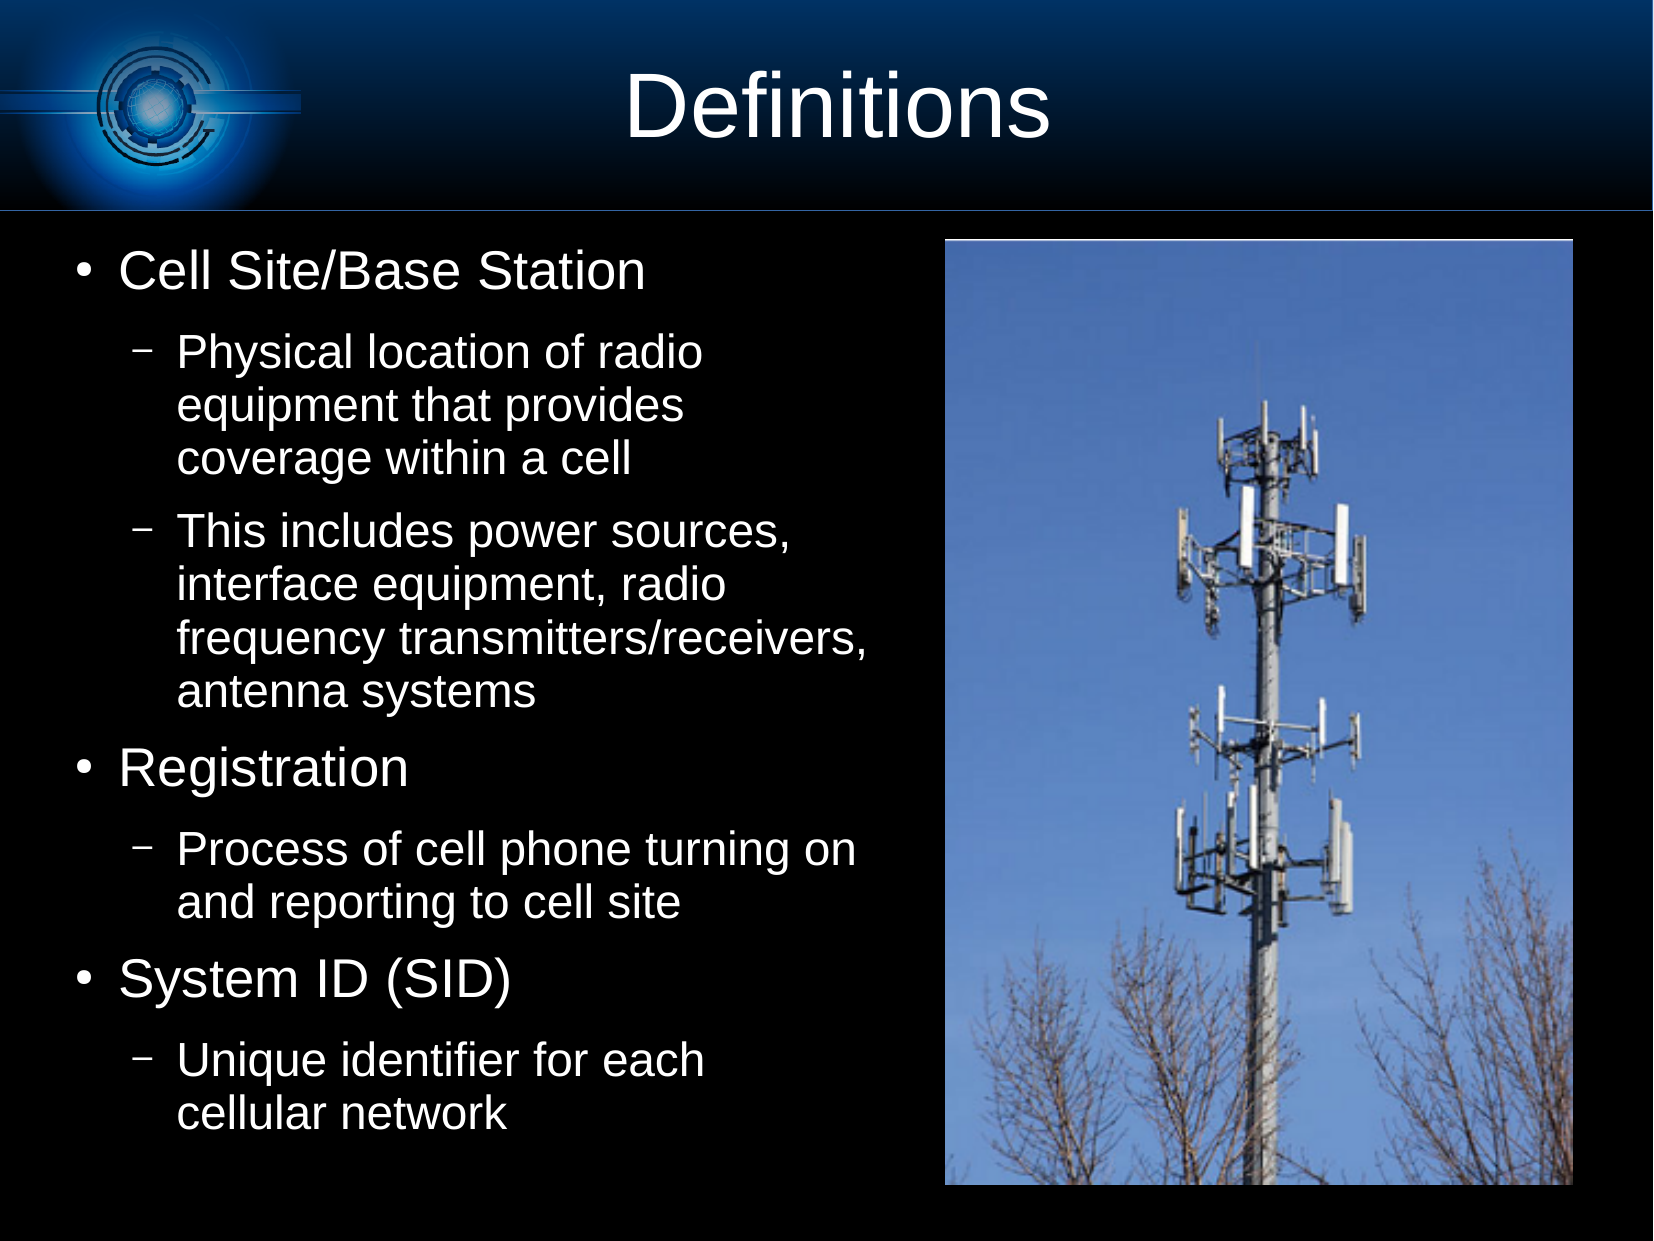

# Definitions
Cell Site/Base Station
Physical location of radio equipment that provides coverage within a cell
This includes power sources, interface equipment, radio frequency transmitters/receivers, antenna systems
Registration
Process of cell phone turning on and reporting to cell site
System ID (SID)
Unique identifier for each cellular network